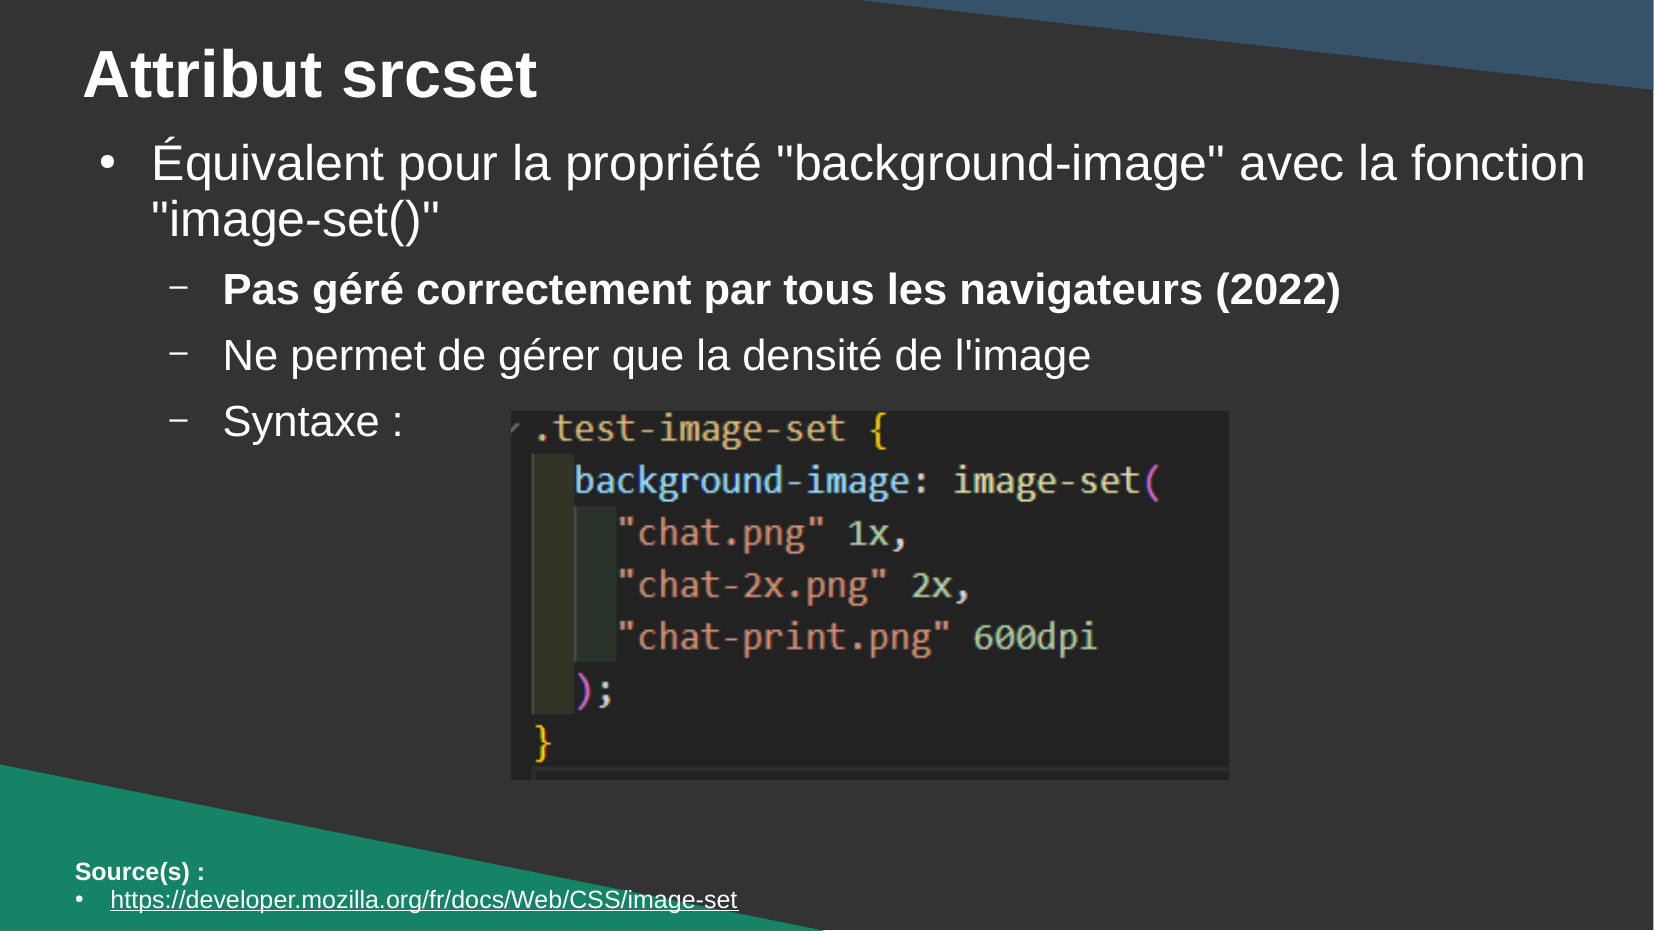

# Attribut srcset
Équivalent pour la propriété "background-image" avec la fonction "image-set()"
Pas géré correctement par tous les navigateurs (2022)
Ne permet de gérer que la densité de l'image
Syntaxe :
Source(s) :
https://developer.mozilla.org/fr/docs/Web/CSS/image-set